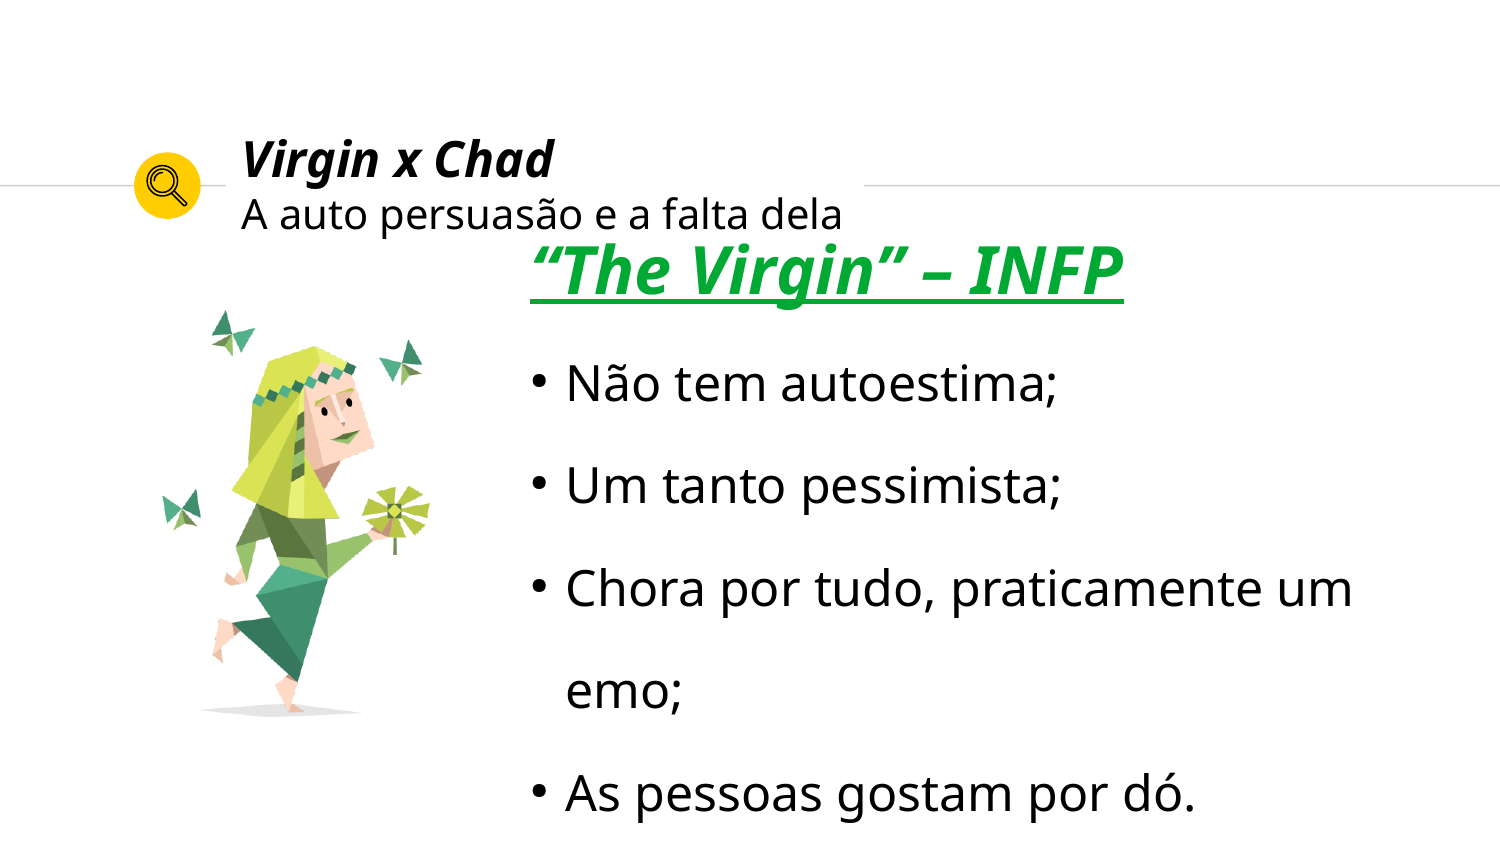

# Virgin x Chad A auto persuasão e a falta dela
“The Virgin” – INFP
Não tem autoestima;
Um tanto pessimista;
Chora por tudo, praticamente um emo;
As pessoas gostam por dó.